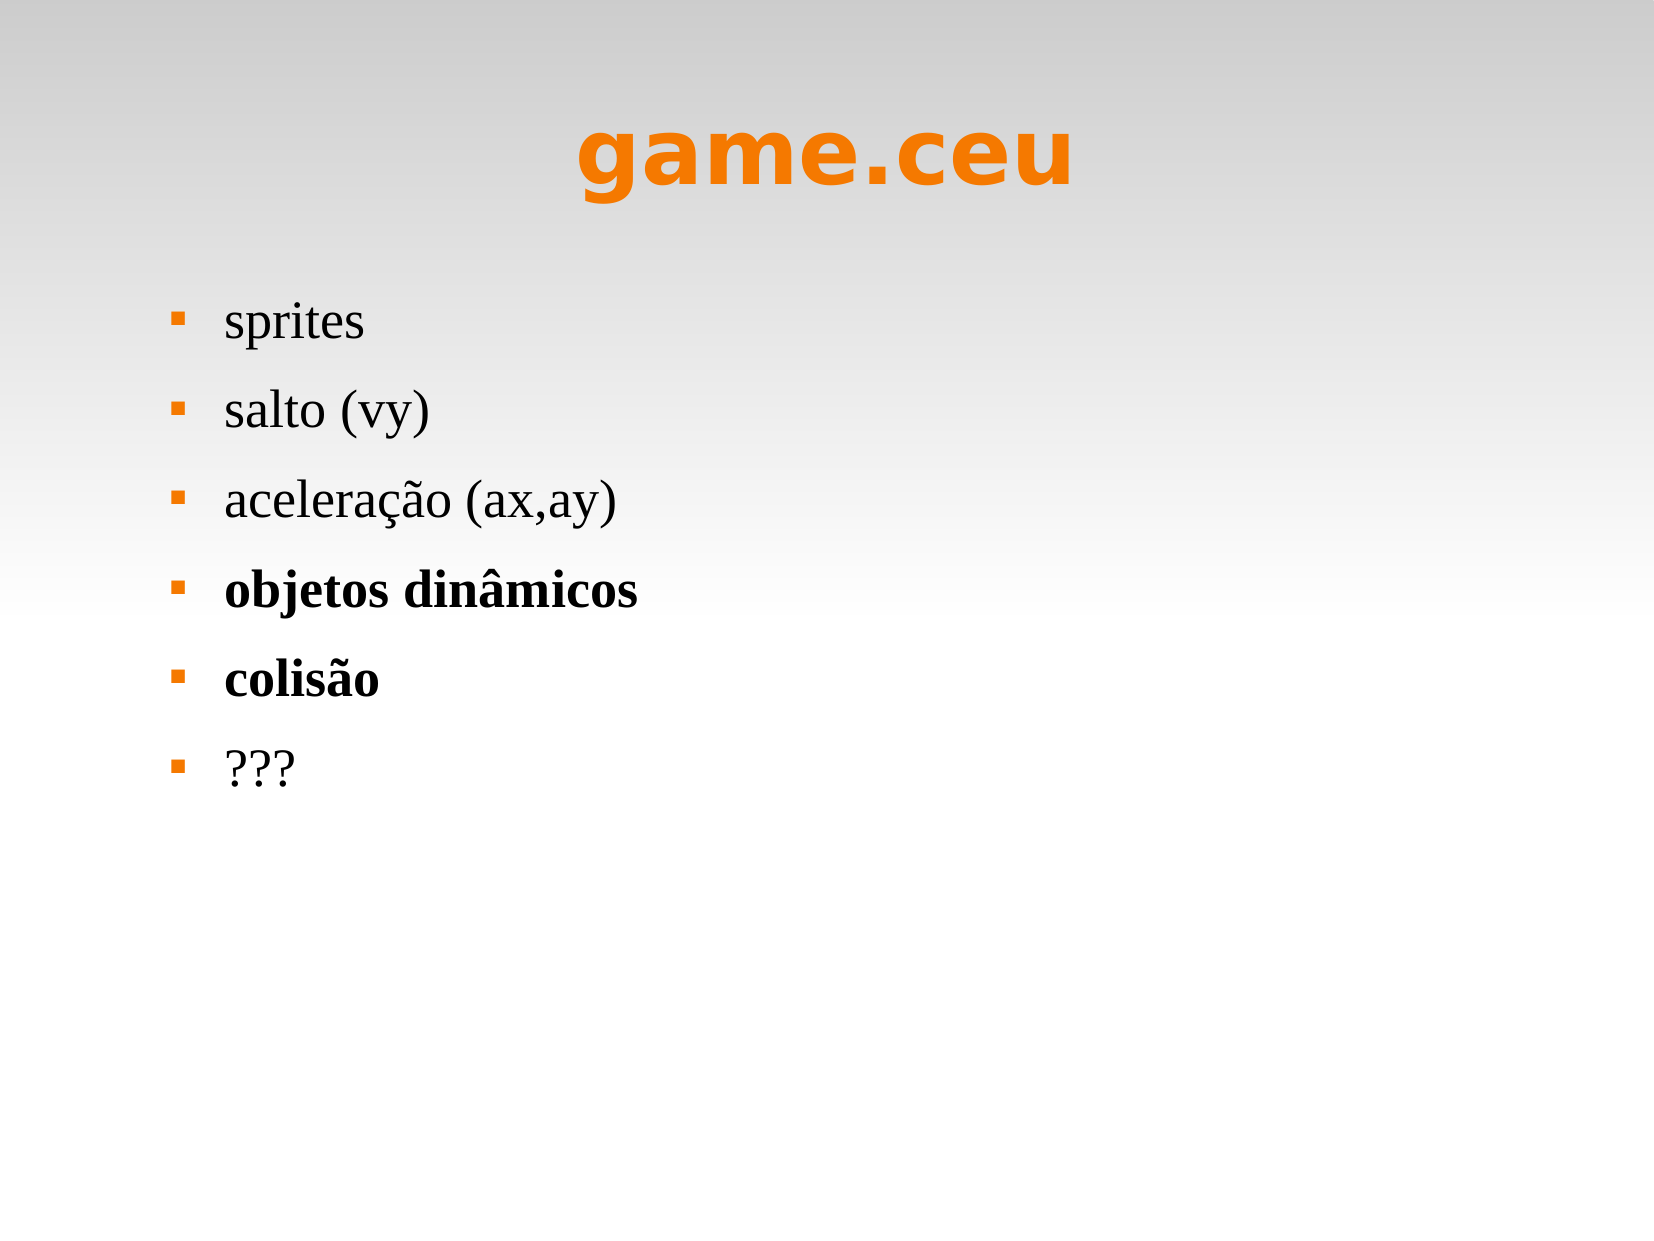

# game.ceu
sprites
salto (vy)
aceleração (ax,ay)
objetos dinâmicos
colisão
???